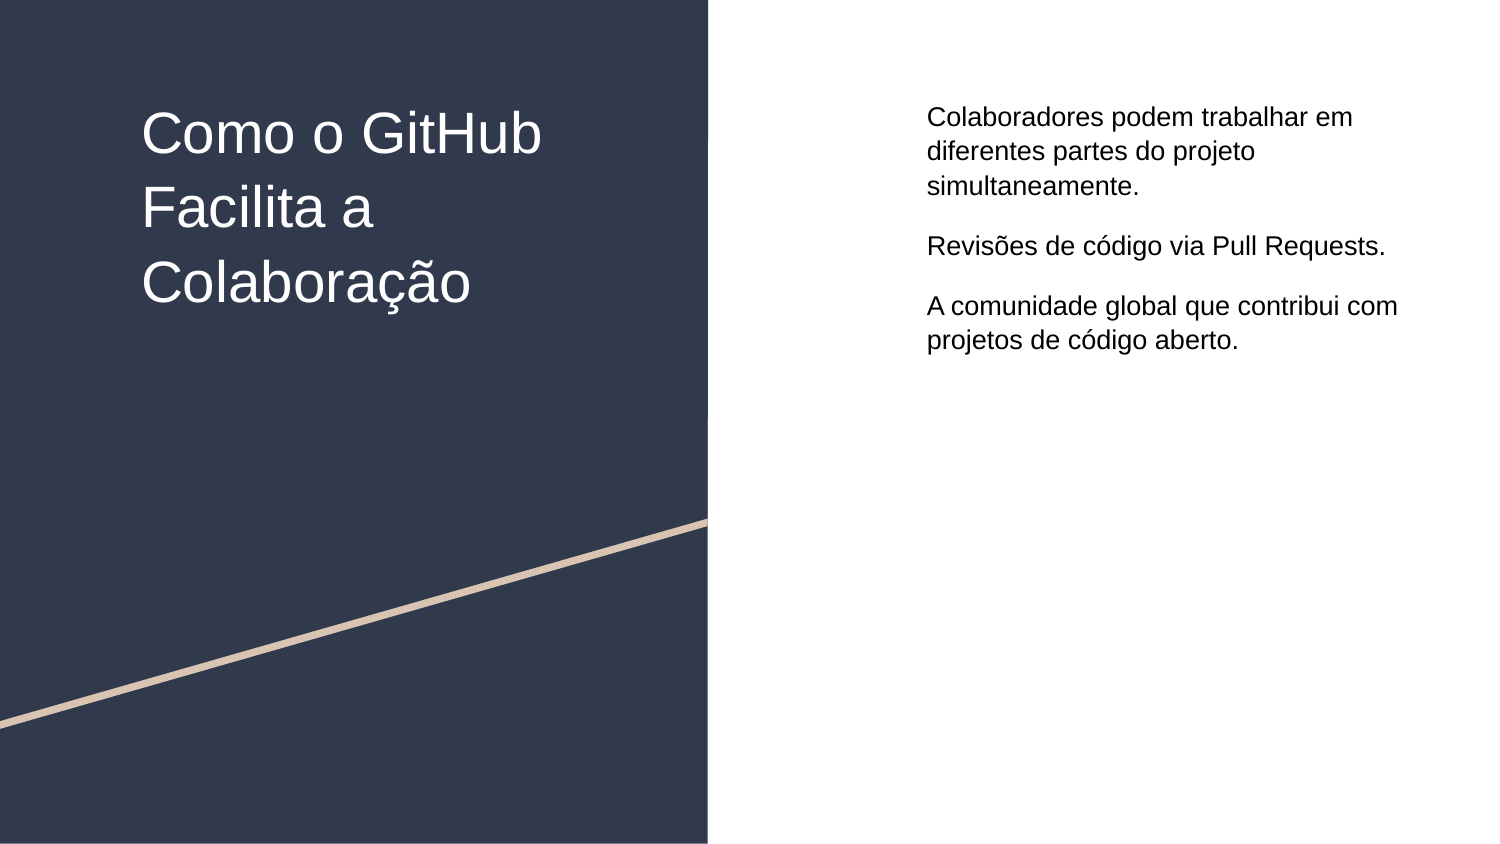

# Como o GitHub Facilita a Colaboração
Colaboradores podem trabalhar em diferentes partes do projeto simultaneamente.
Revisões de código via Pull Requests.
A comunidade global que contribui com projetos de código aberto.